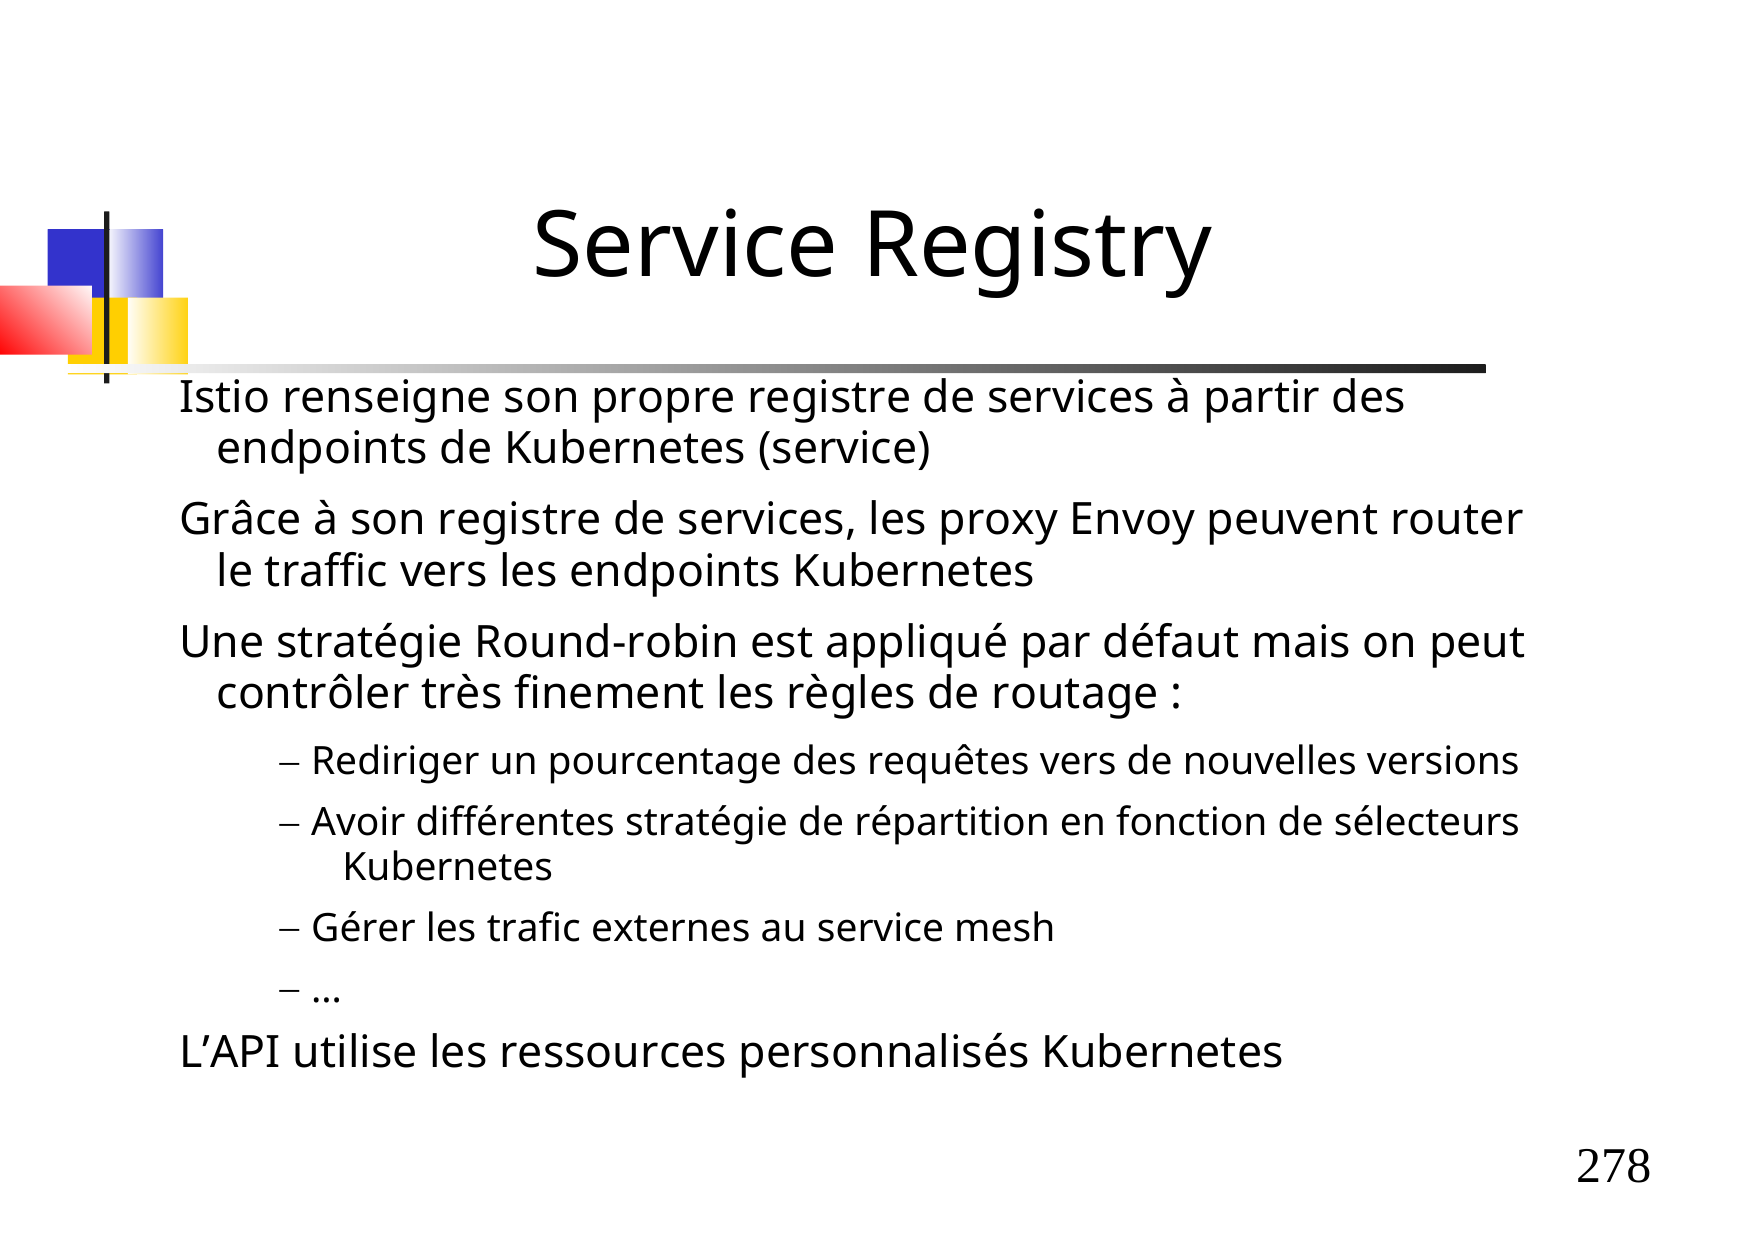

# Service Registry
Istio renseigne son propre registre de services à partir des endpoints de Kubernetes (service)
Grâce à son registre de services, les proxy Envoy peuvent router le traffic vers les endpoints Kubernetes
Une stratégie Round-robin est appliqué par défaut mais on peut contrôler très finement les règles de routage :
Rediriger un pourcentage des requêtes vers de nouvelles versions
Avoir différentes stratégie de répartition en fonction de sélecteurs Kubernetes
Gérer les trafic externes au service mesh
…
L’API utilise les ressources personnalisés Kubernetes